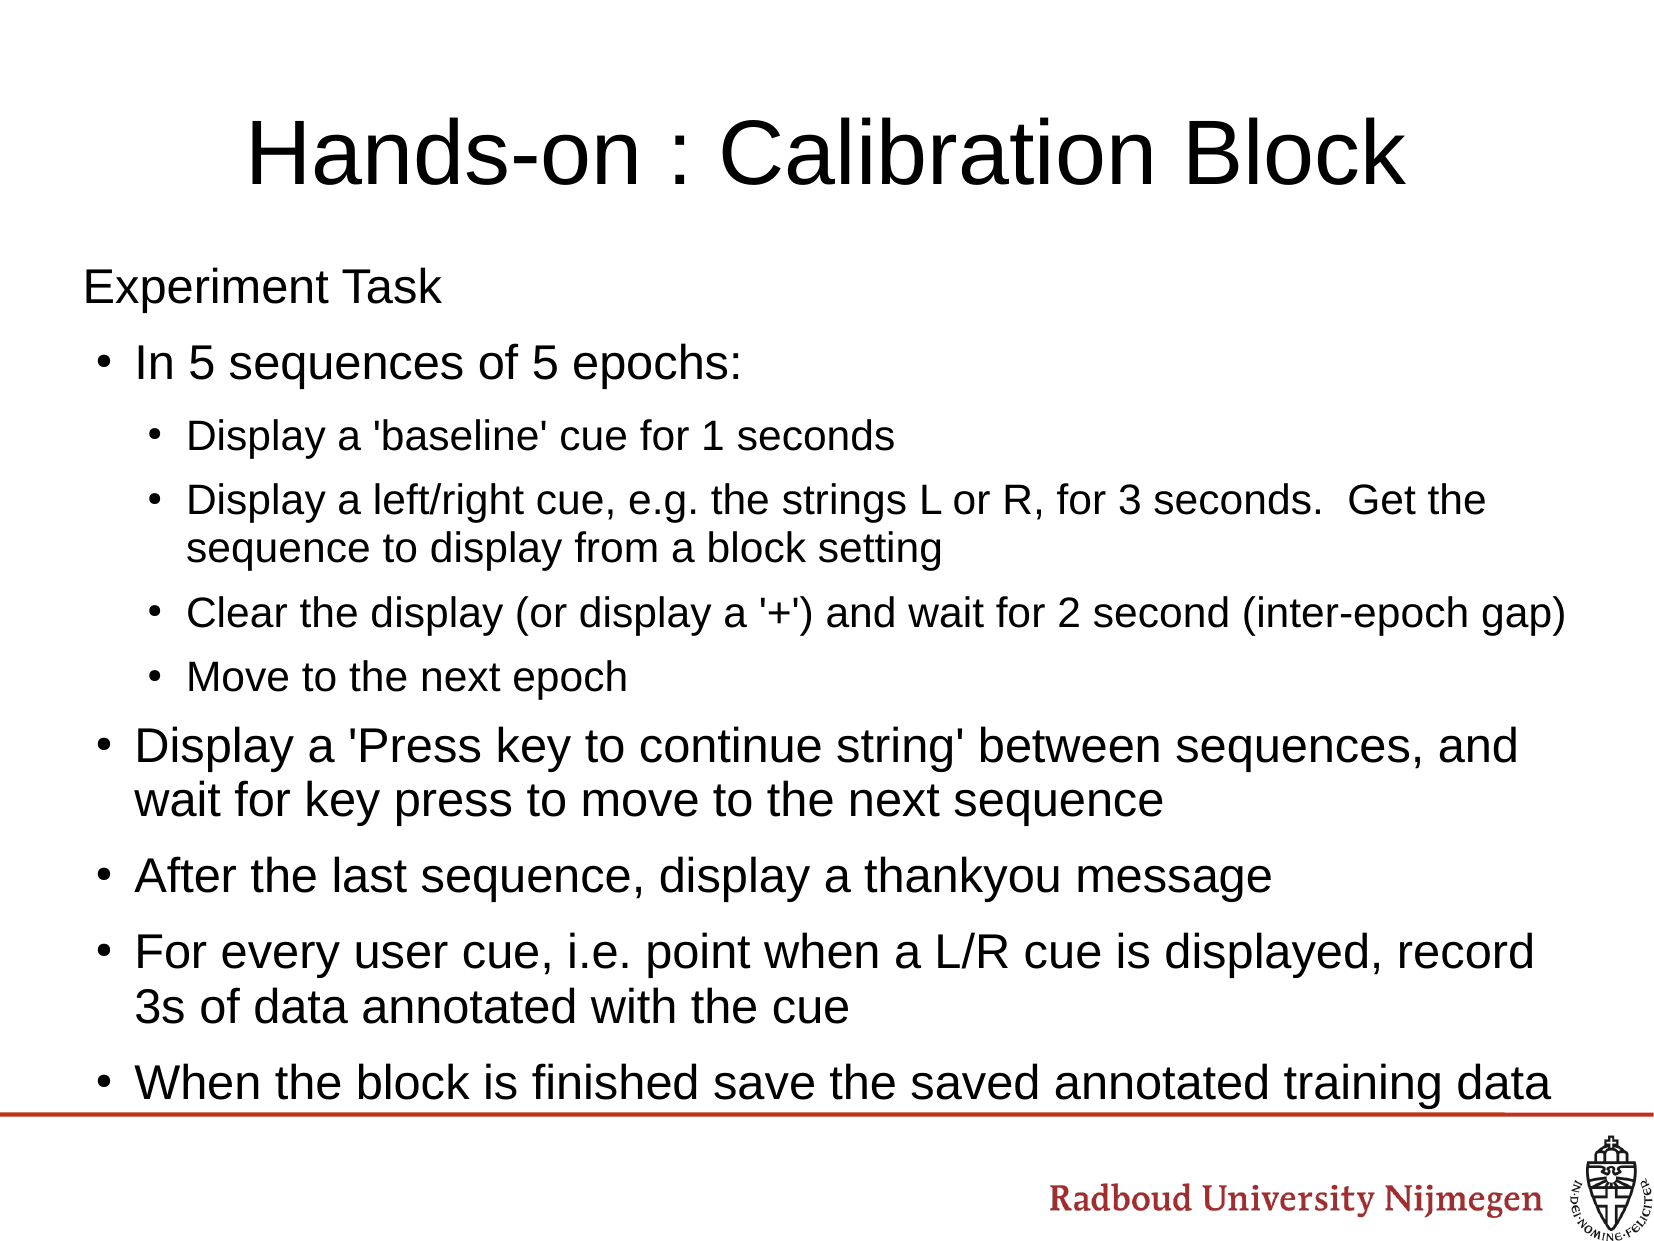

# Hands-on : Calibration Block
Experiment Task
In 5 sequences of 5 epochs:
Display a 'baseline' cue for 1 seconds
Display a left/right cue, e.g. the strings L or R, for 3 seconds. Get the sequence to display from a block setting
Clear the display (or display a '+') and wait for 2 second (inter-epoch gap)
Move to the next epoch
Display a 'Press key to continue string' between sequences, and wait for key press to move to the next sequence
After the last sequence, display a thankyou message
For every user cue, i.e. point when a L/R cue is displayed, record 3s of data annotated with the cue
When the block is finished save the saved annotated training data